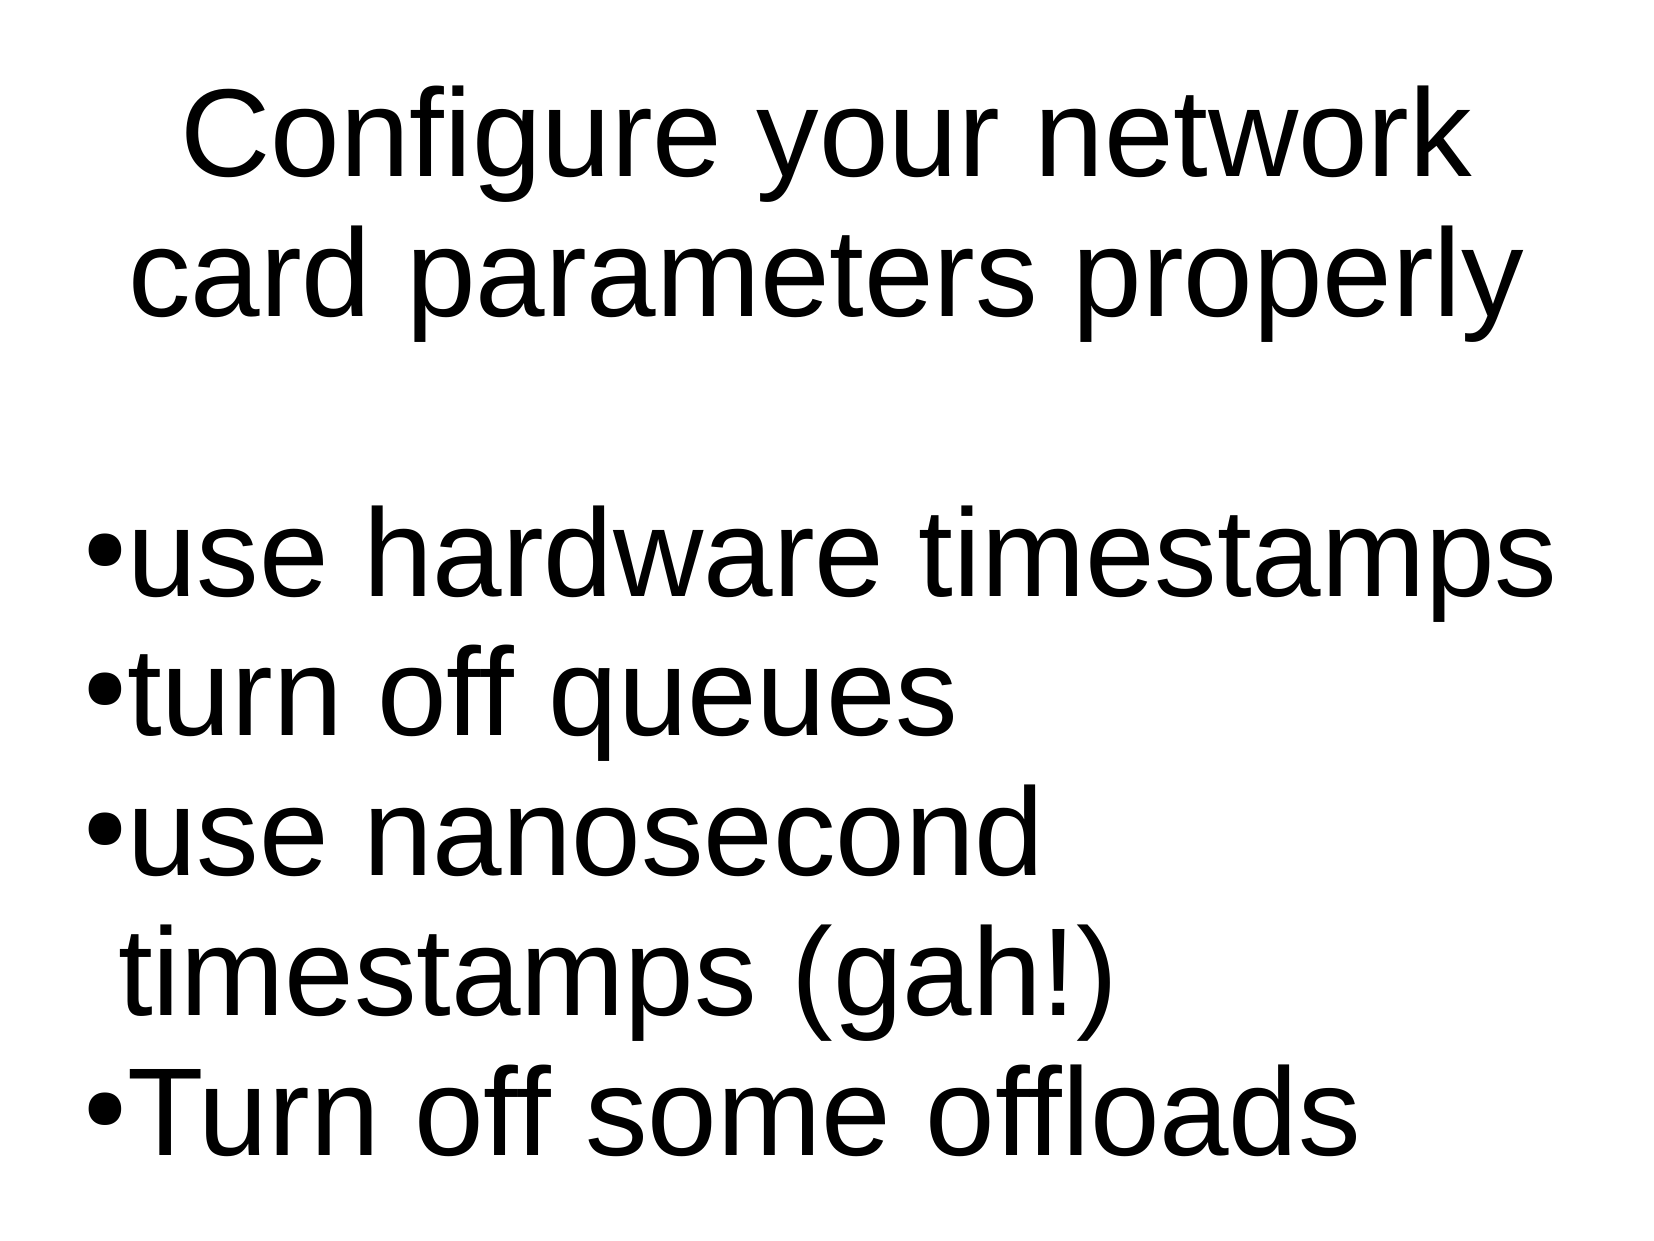

# Configure your network card parameters properly
use hardware timestamps
turn off queues
use nanosecond timestamps (gah!)
Turn off some offloads